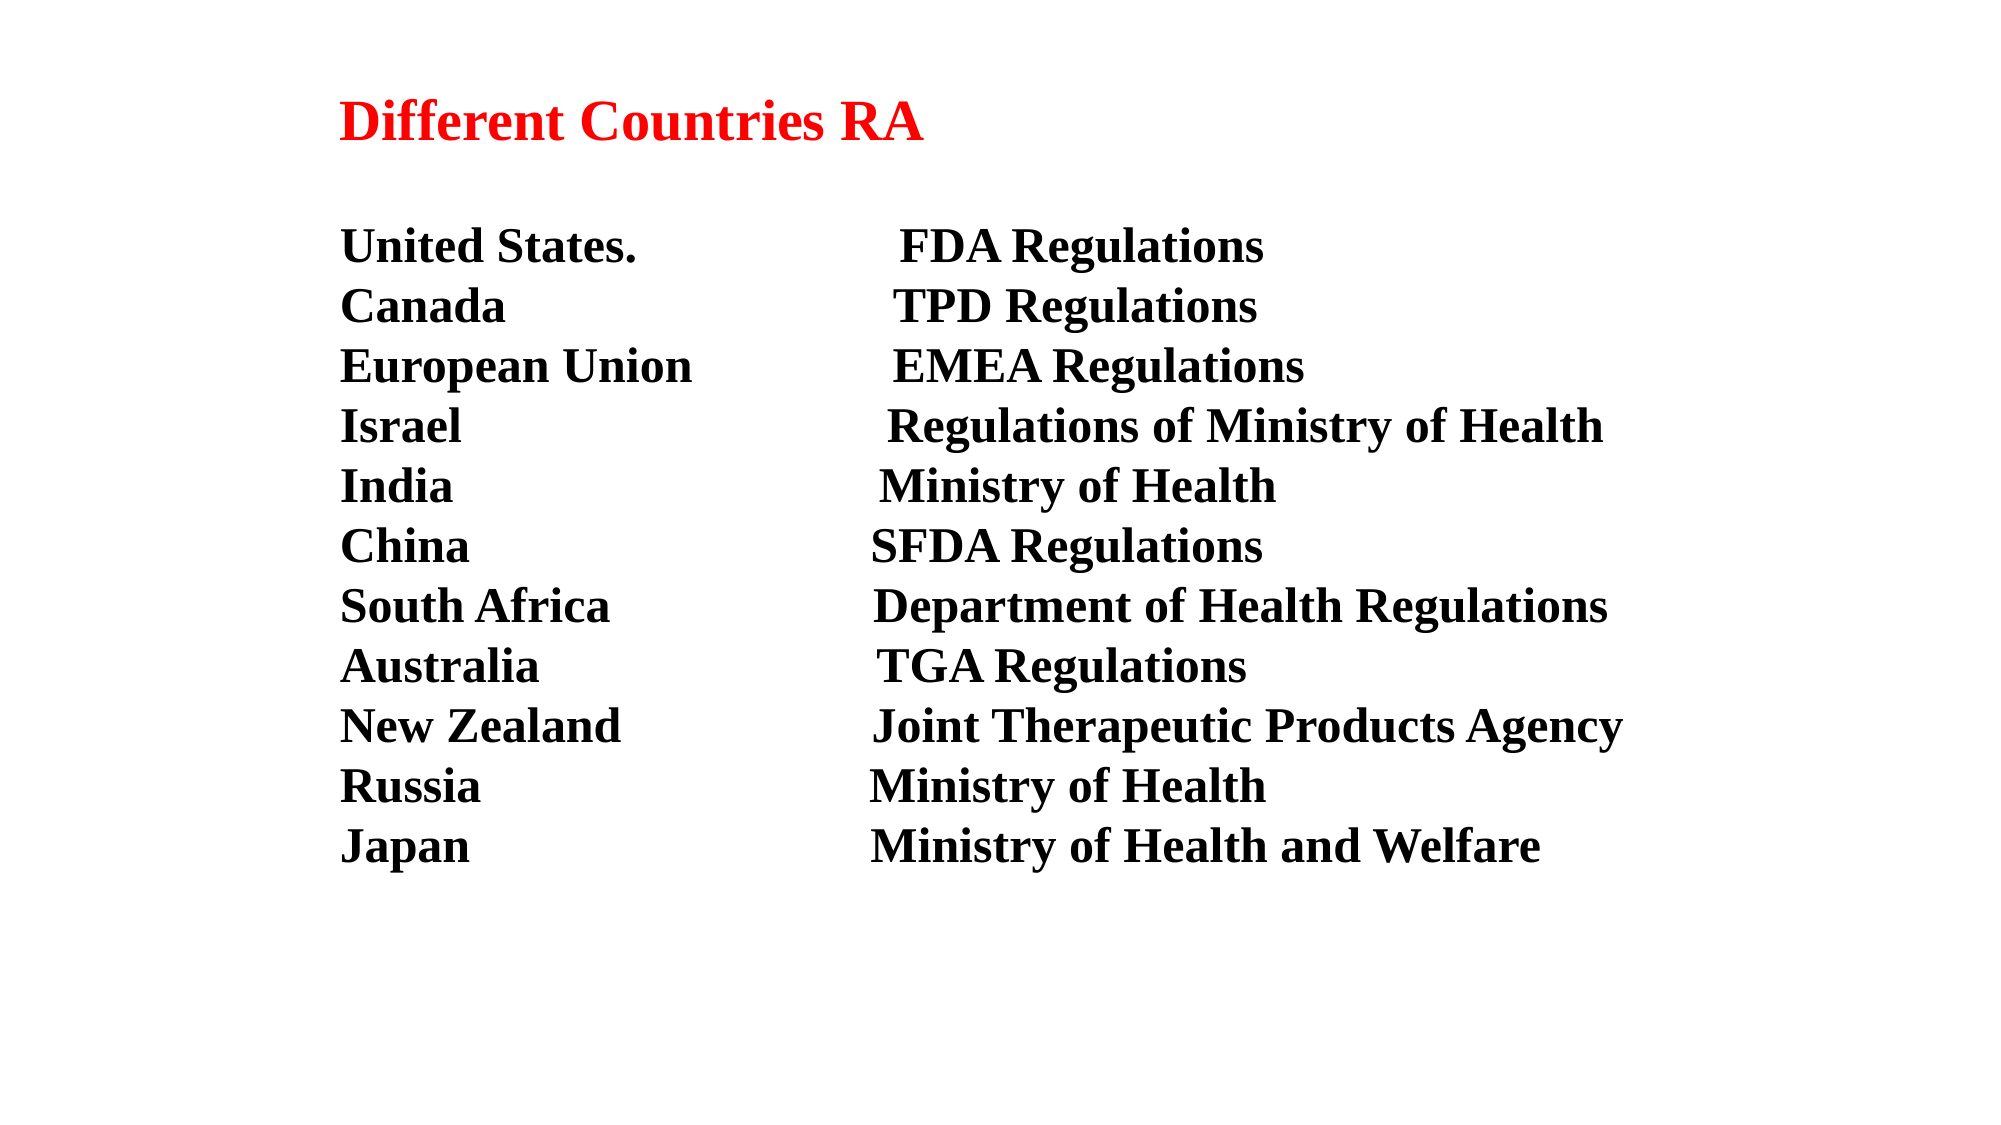

Different Countries RA
United States. FDA Regulations
Canada TPD Regulations
European Union EMEA Regulations
Israel Regulations of Ministry of Health
India Ministry of Health
China SFDA Regulations
South Africa Department of Health Regulations
Australia TGA Regulations
New Zealand Joint Therapeutic Products Agency
Russia Ministry of Health
Japan Ministry of Health and Welfare